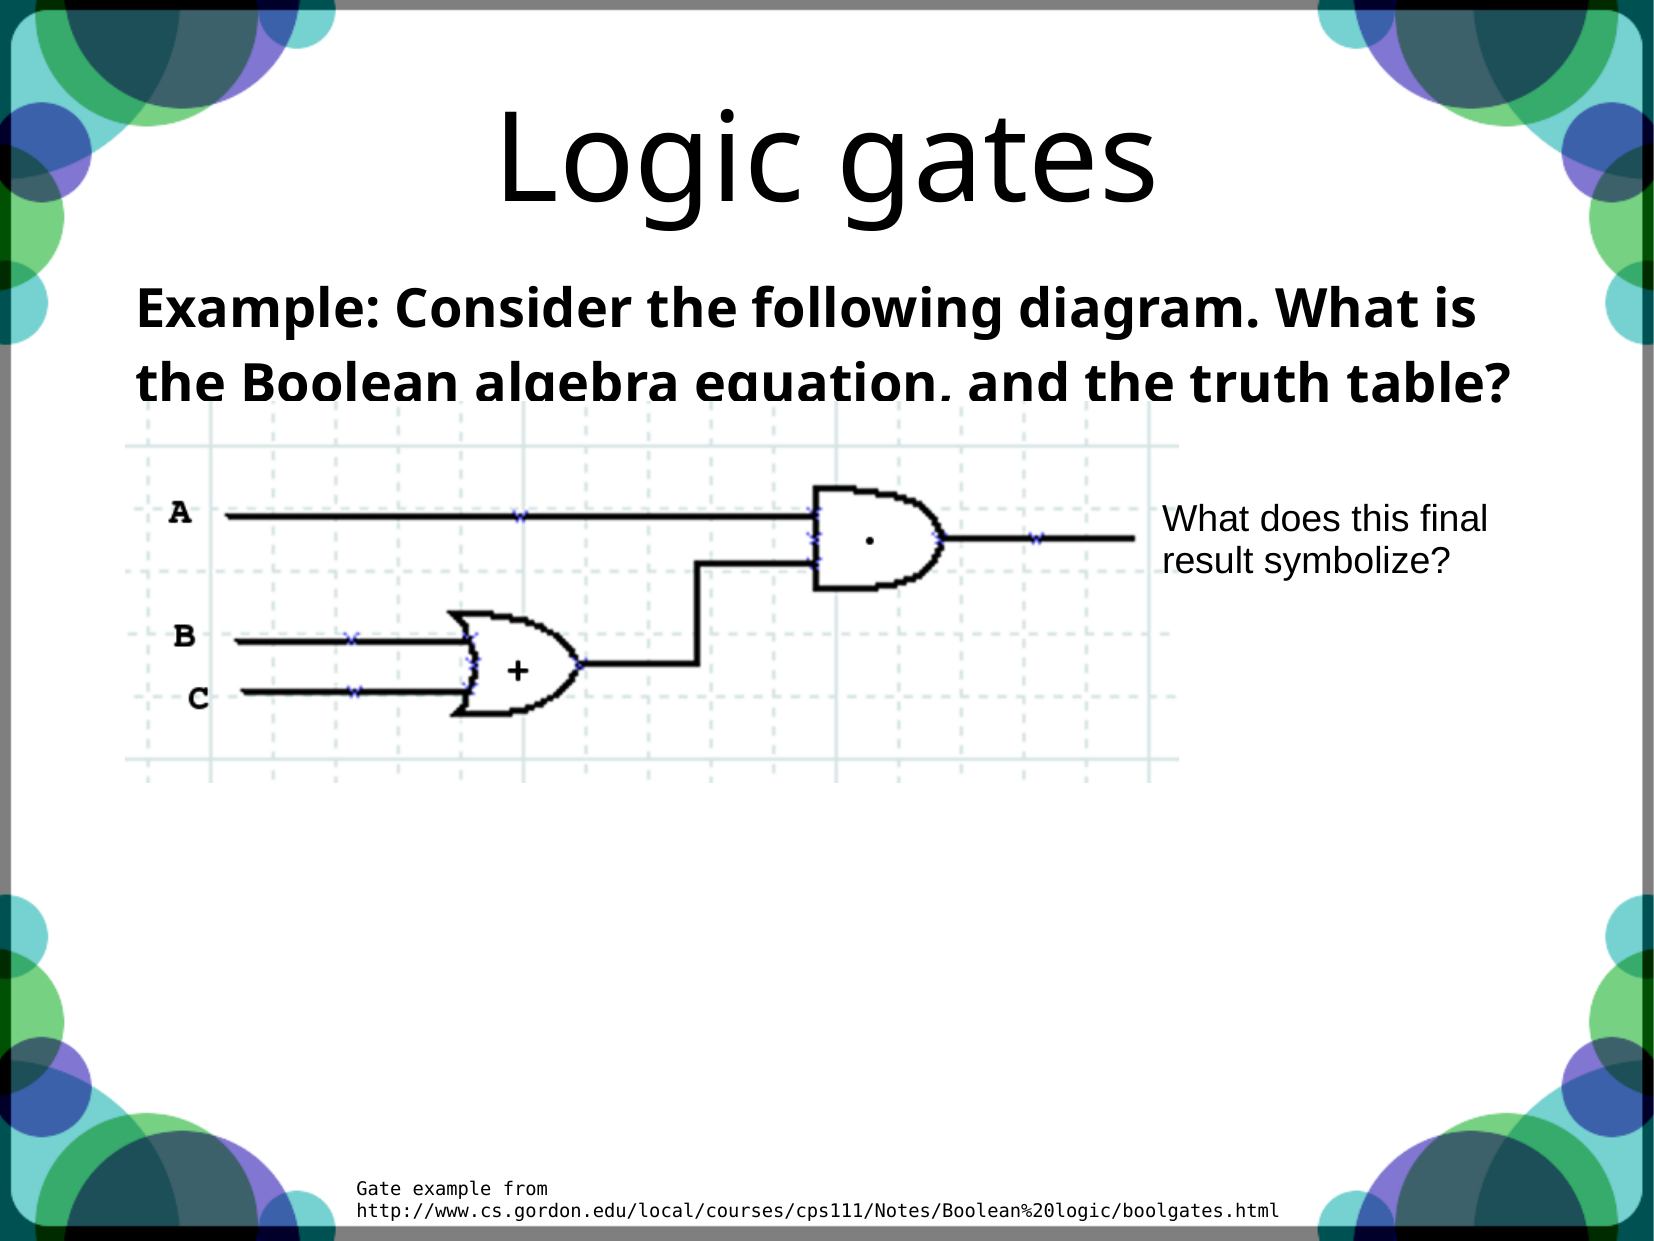

# Logic gates
Example: Consider the following diagram. What is the Boolean algebra equation, and the truth table?
What does this final result symbolize?
Gate example from
http://www.cs.gordon.edu/local/courses/cps111/Notes/Boolean%20logic/boolgates.html